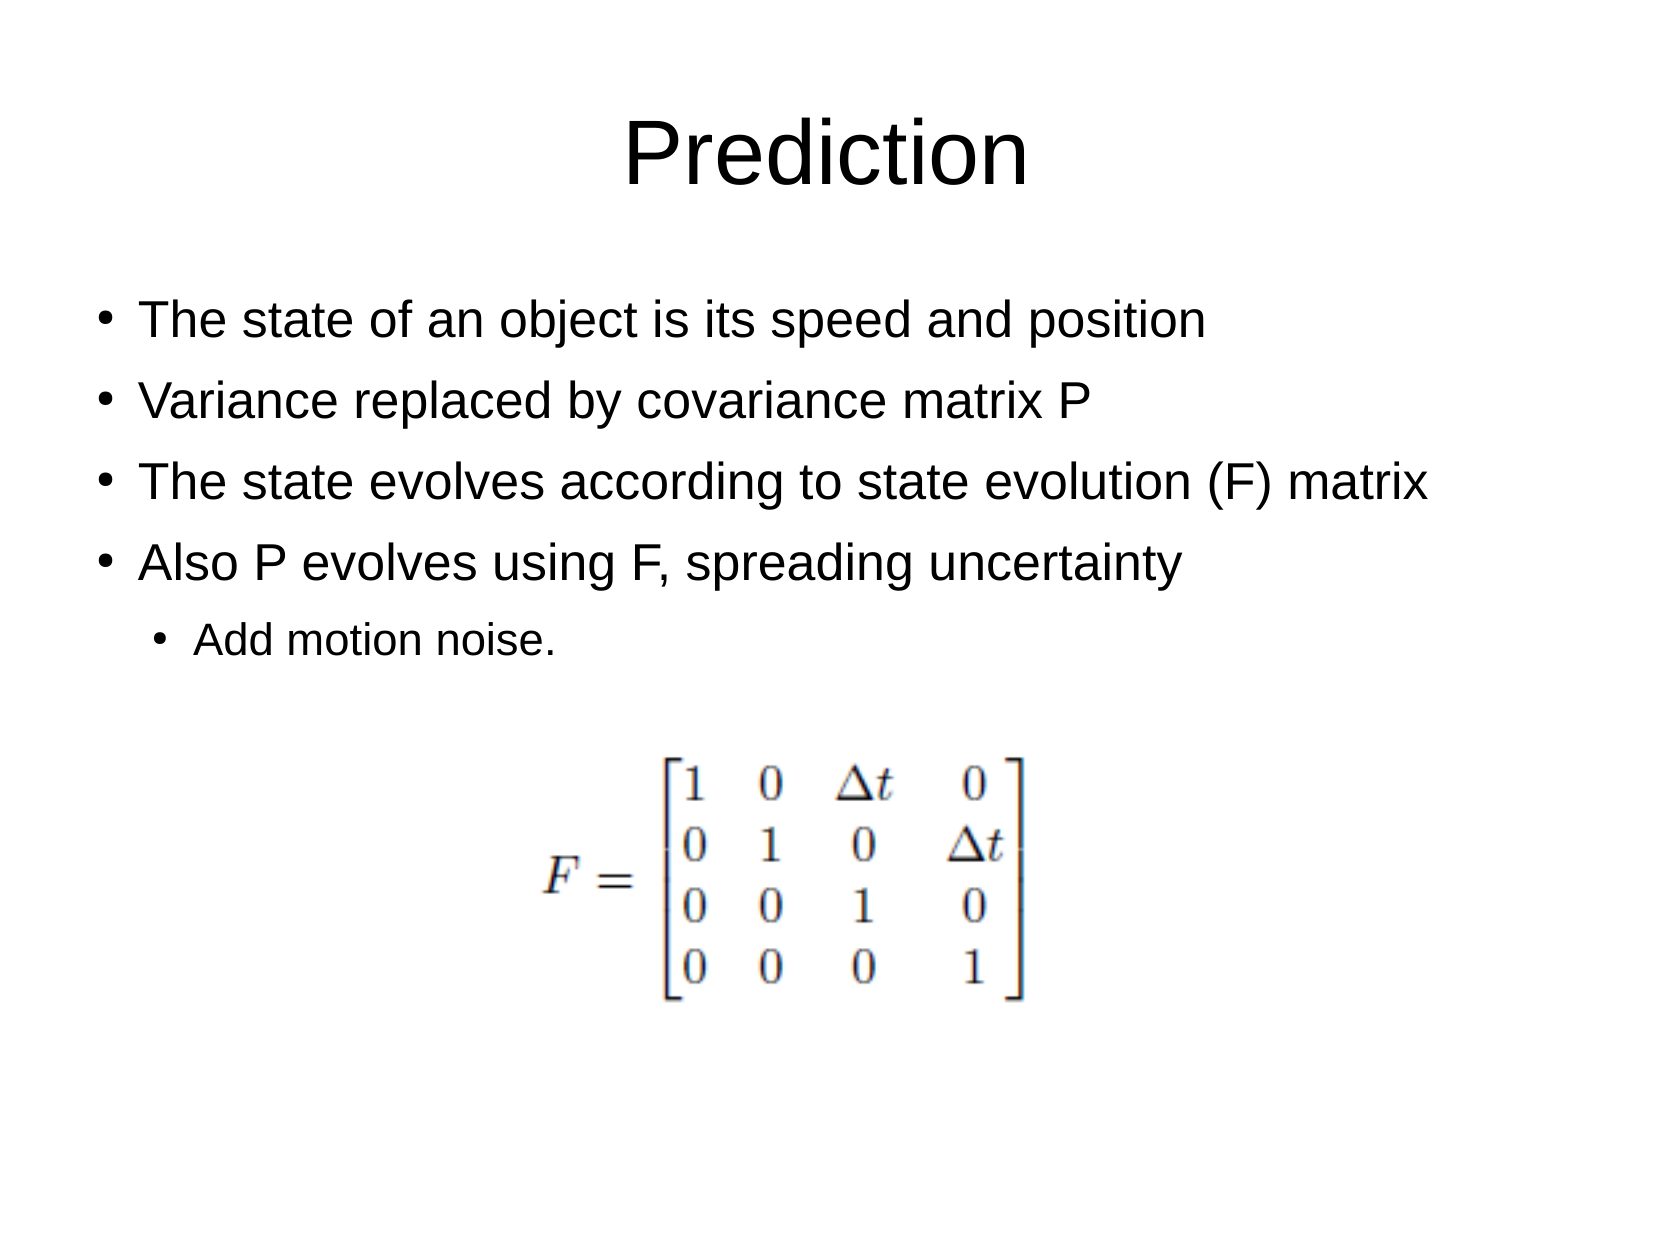

# Prediction
The state of an object is its speed and position
Variance replaced by covariance matrix P
The state evolves according to state evolution (F) matrix
Also P evolves using F, spreading uncertainty
Add motion noise.